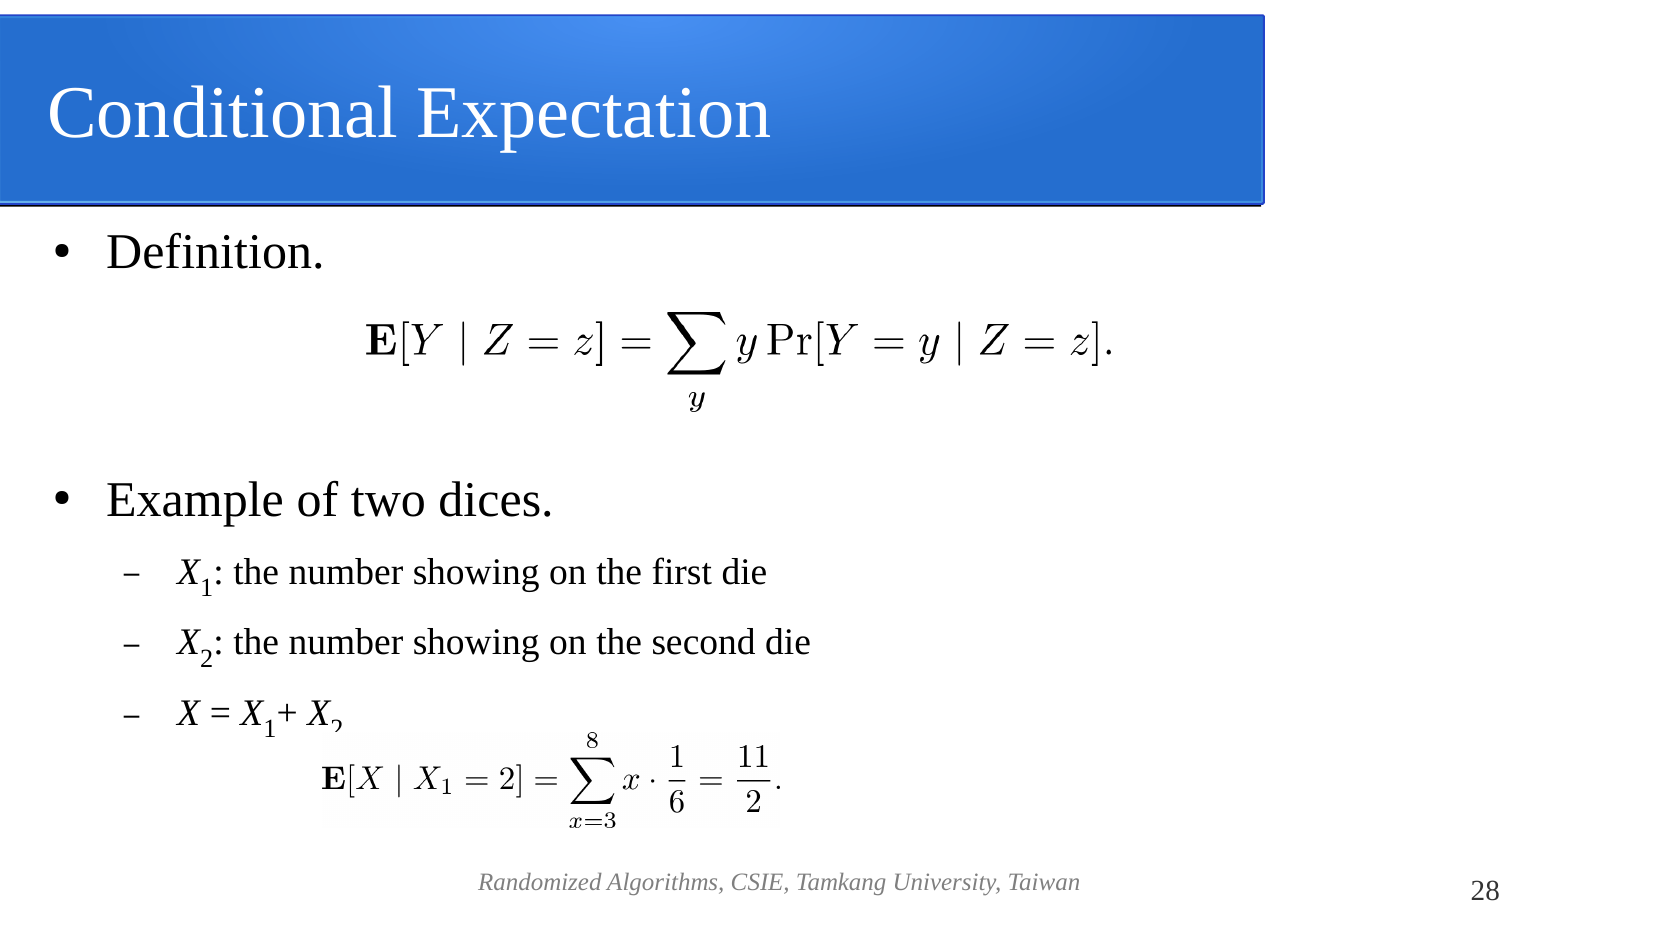

# Conditional Expectation
Definition.
Example of two dices.
X1: the number showing on the first die
X2: the number showing on the second die
X = X1+ X2
Randomized Algorithms, CSIE, Tamkang University, Taiwan
28